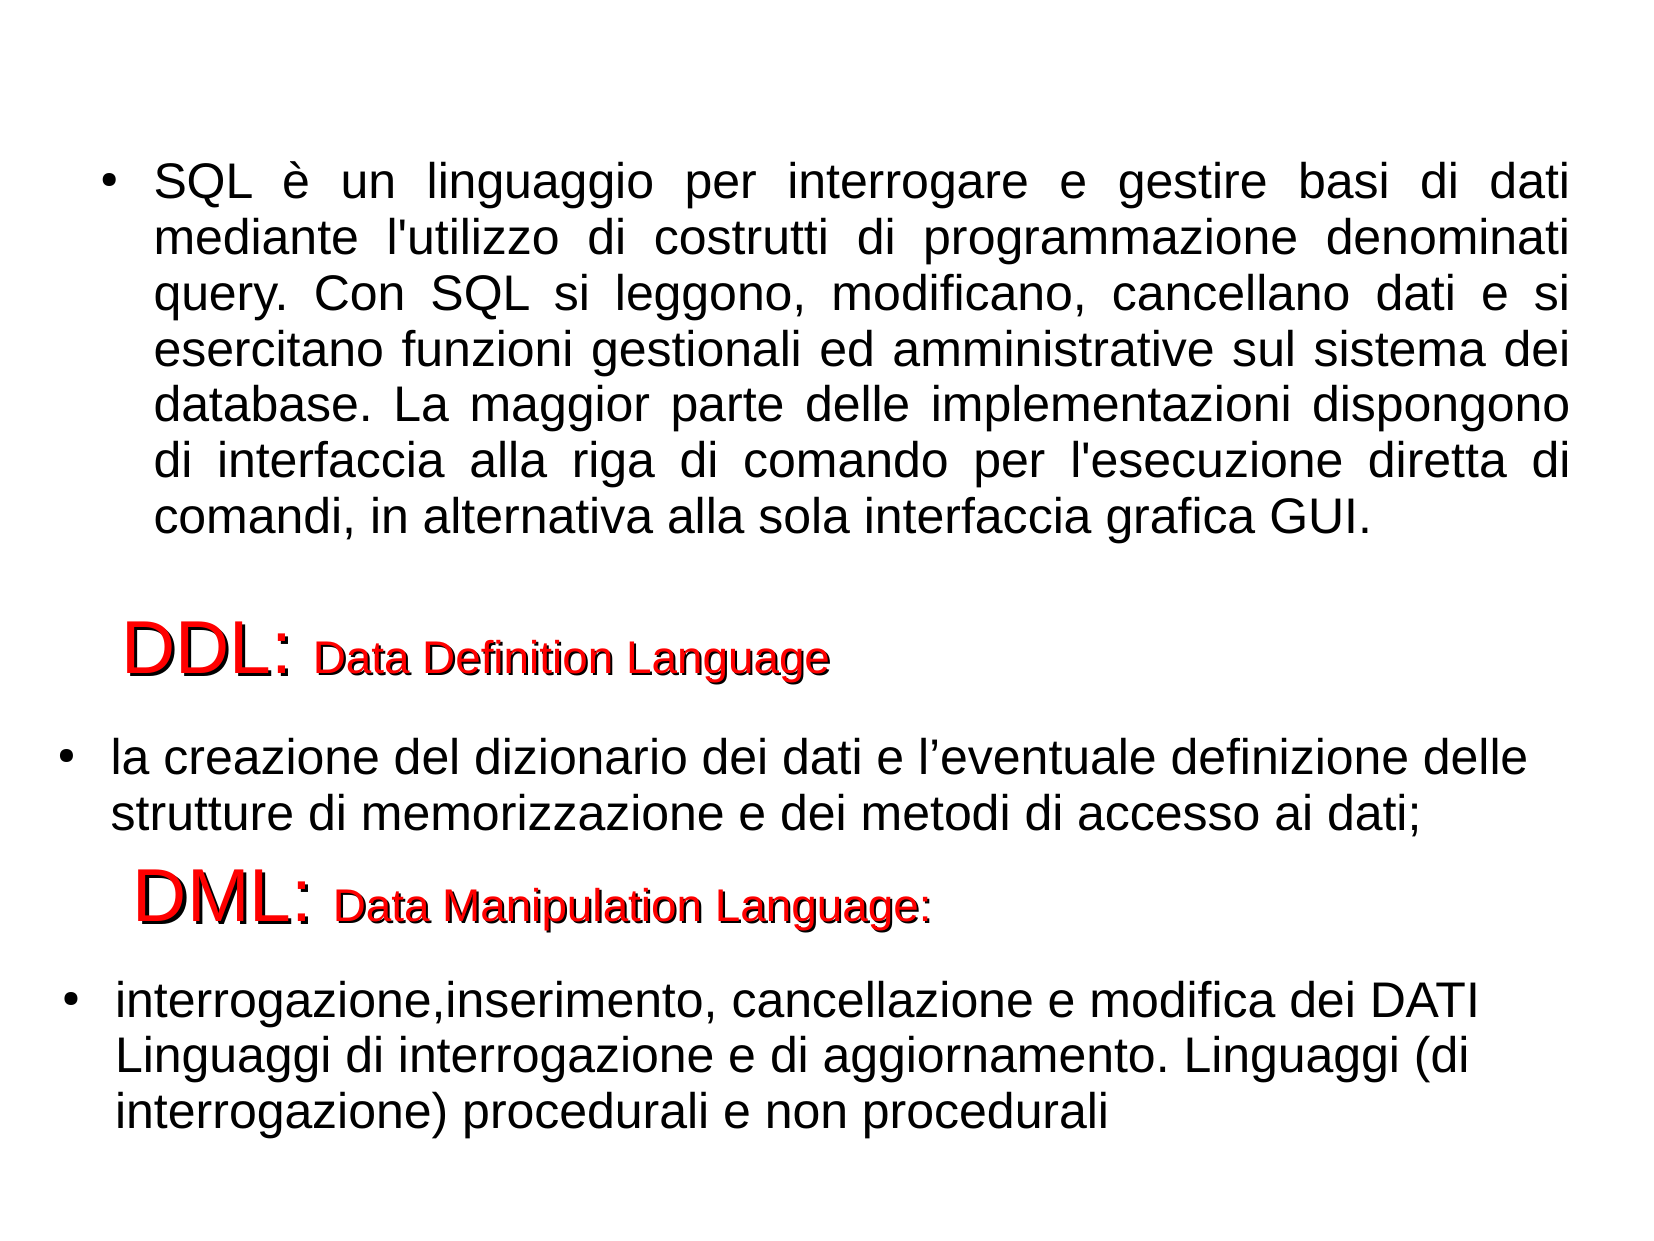

# SQL è un linguaggio per interrogare e gestire basi di dati mediante l'utilizzo di costrutti di programmazione denominati query. Con SQL si leggono, modificano, cancellano dati e si esercitano funzioni gestionali ed amministrative sul sistema dei database. La maggior parte delle implementazioni dispongono di interfaccia alla riga di comando per l'esecuzione diretta di comandi, in alternativa alla sola interfaccia grafica GUI.
DDL: Data Definition Language
la creazione del dizionario dei dati e l’eventuale definizione delle strutture di memorizzazione e dei metodi di accesso ai dati;
DML: Data Manipulation Language:
interrogazione,inserimento, cancellazione e modifica dei DATI Linguaggi di interrogazione e di aggiornamento. Linguaggi (di interrogazione) procedurali e non procedurali